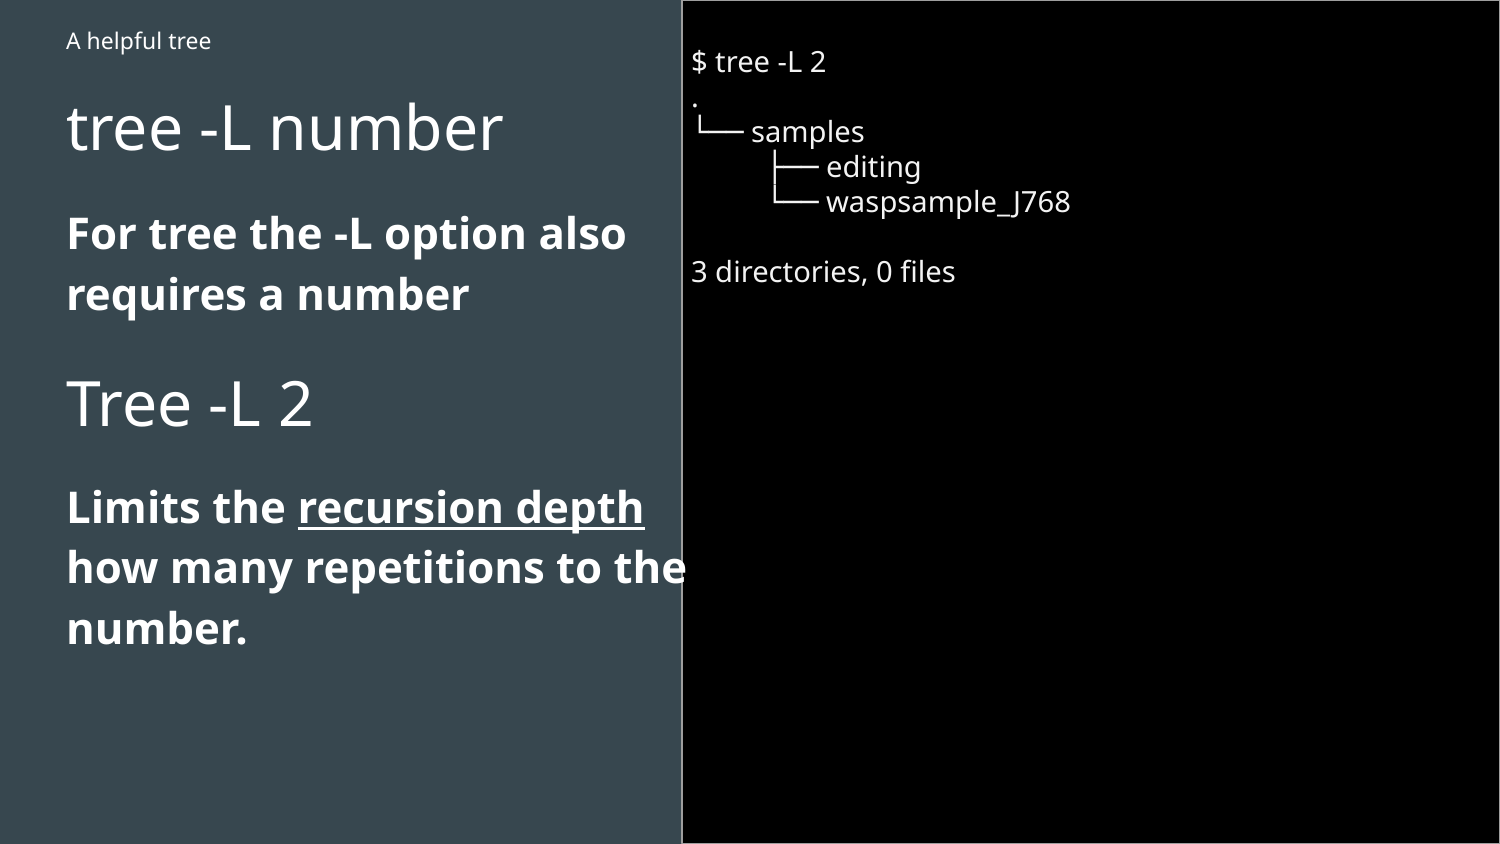

$ tree -L 2
.
└── samples
	├── editing
	└── waspsample_J768
3 directories, 0 files
A helpful tree
# tree -L number
For tree the -L option also requires a number
Tree -L 2
Limits the recursion depth how many repetitions to the number.